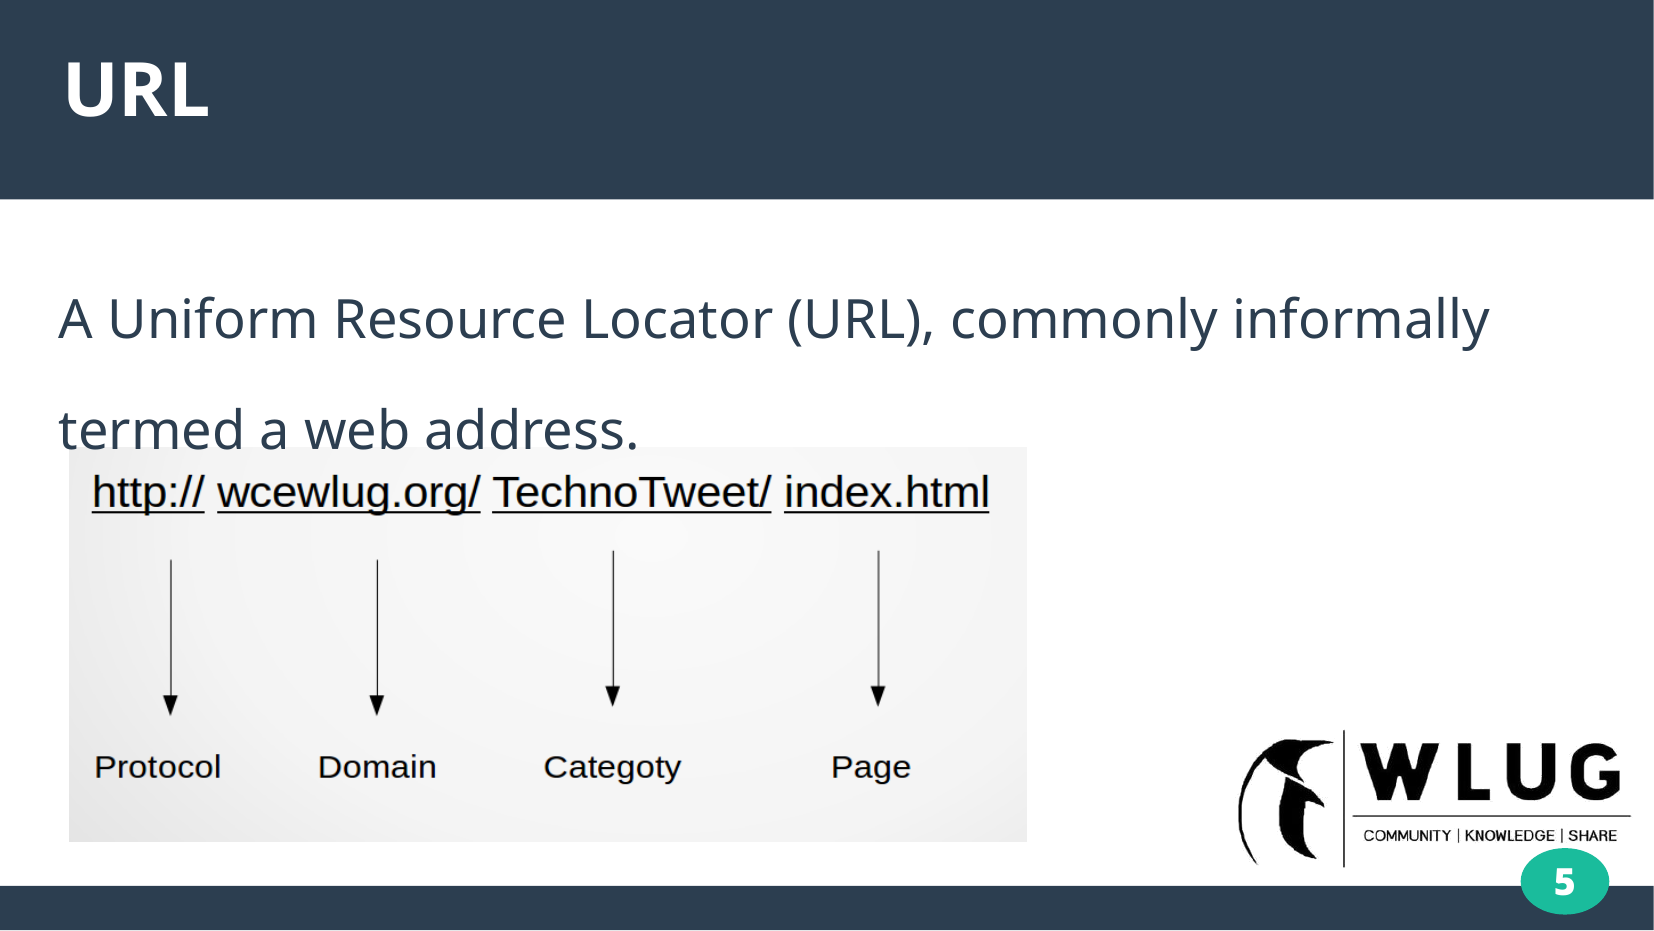

URL
# A Uniform Resource Locator (URL), commonly informally termed a web address.
5